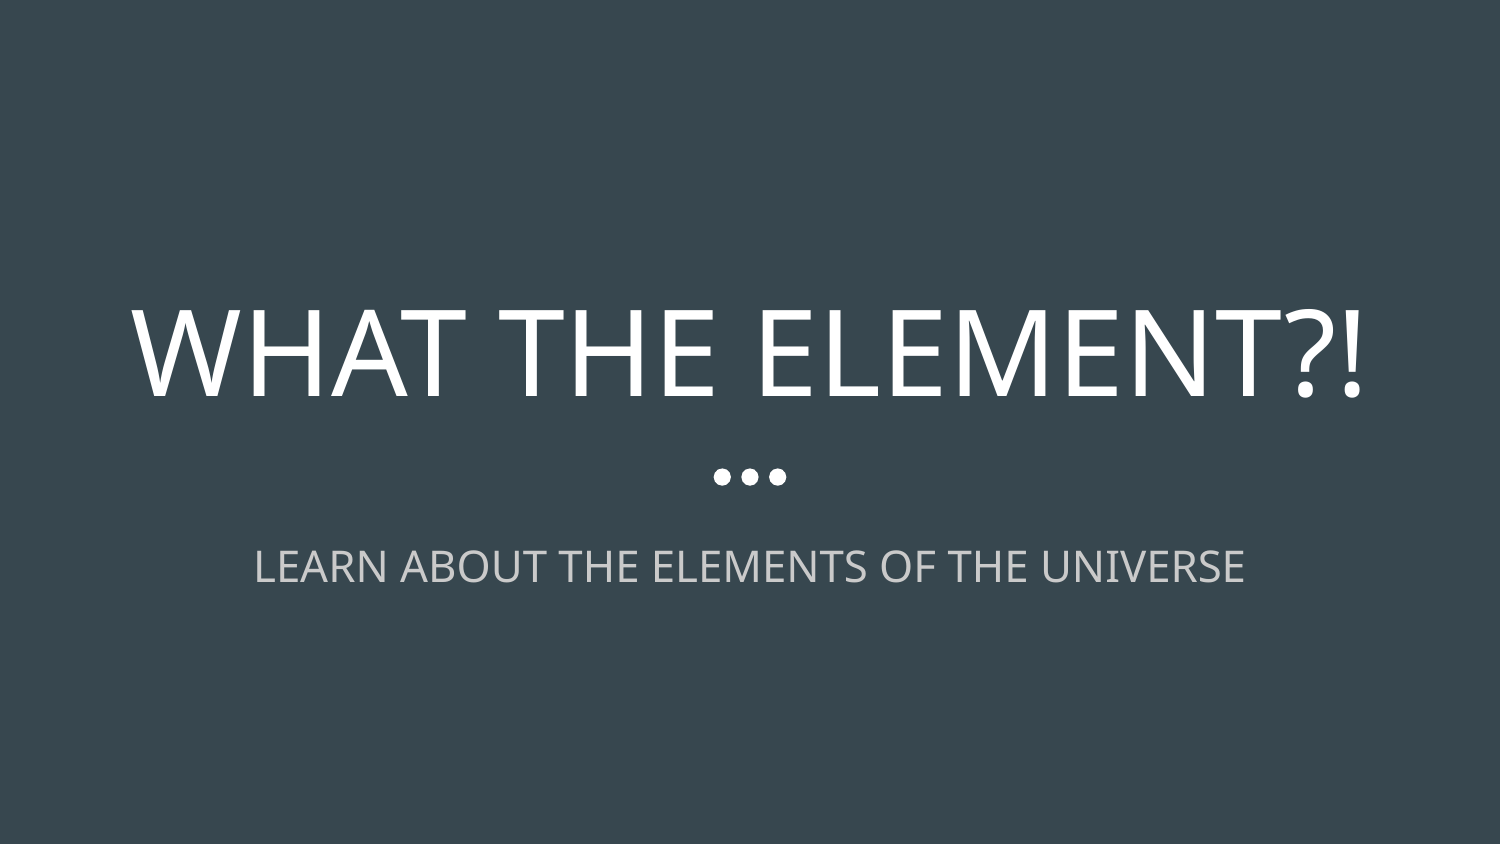

# WHAT THE ELEMENT?!
LEARN ABOUT THE ELEMENTS OF THE UNIVERSE